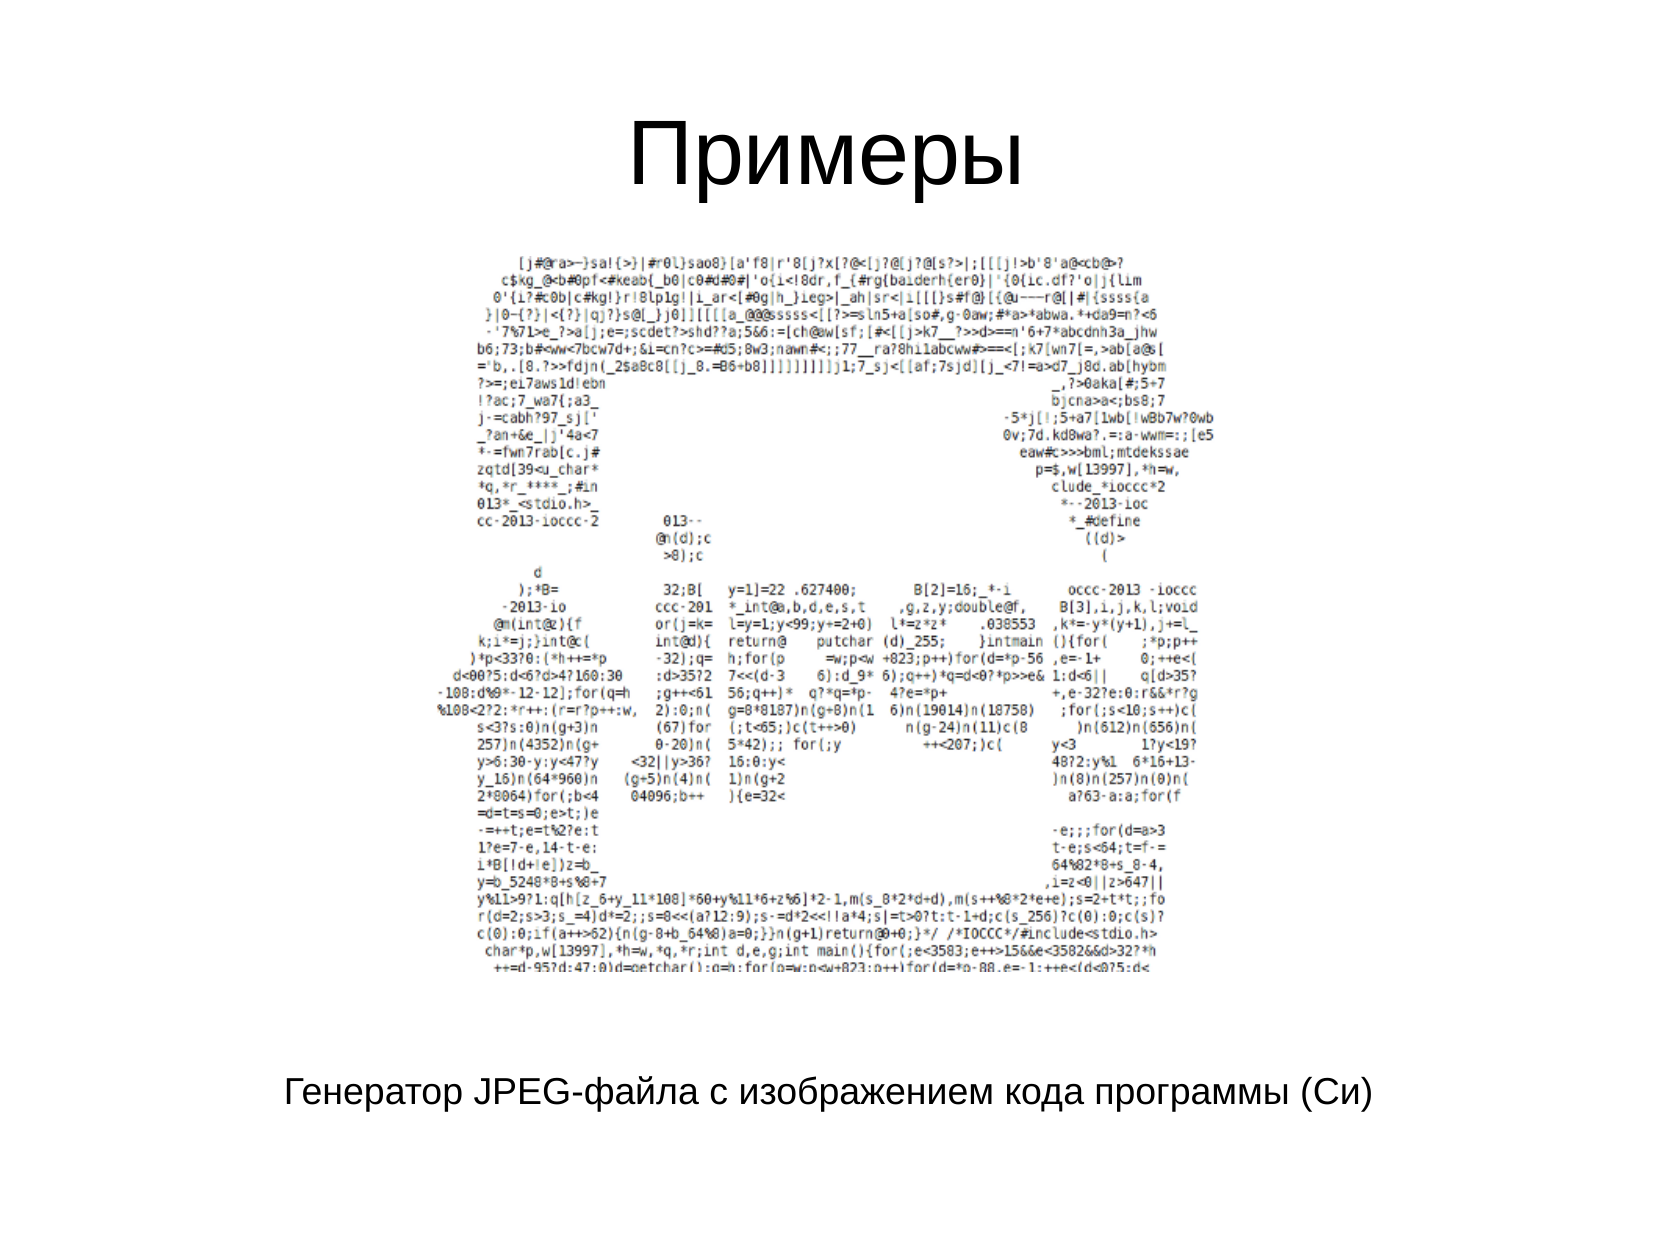

# Примеры
Генератор JPEG-файла с изображением кода программы (Си)